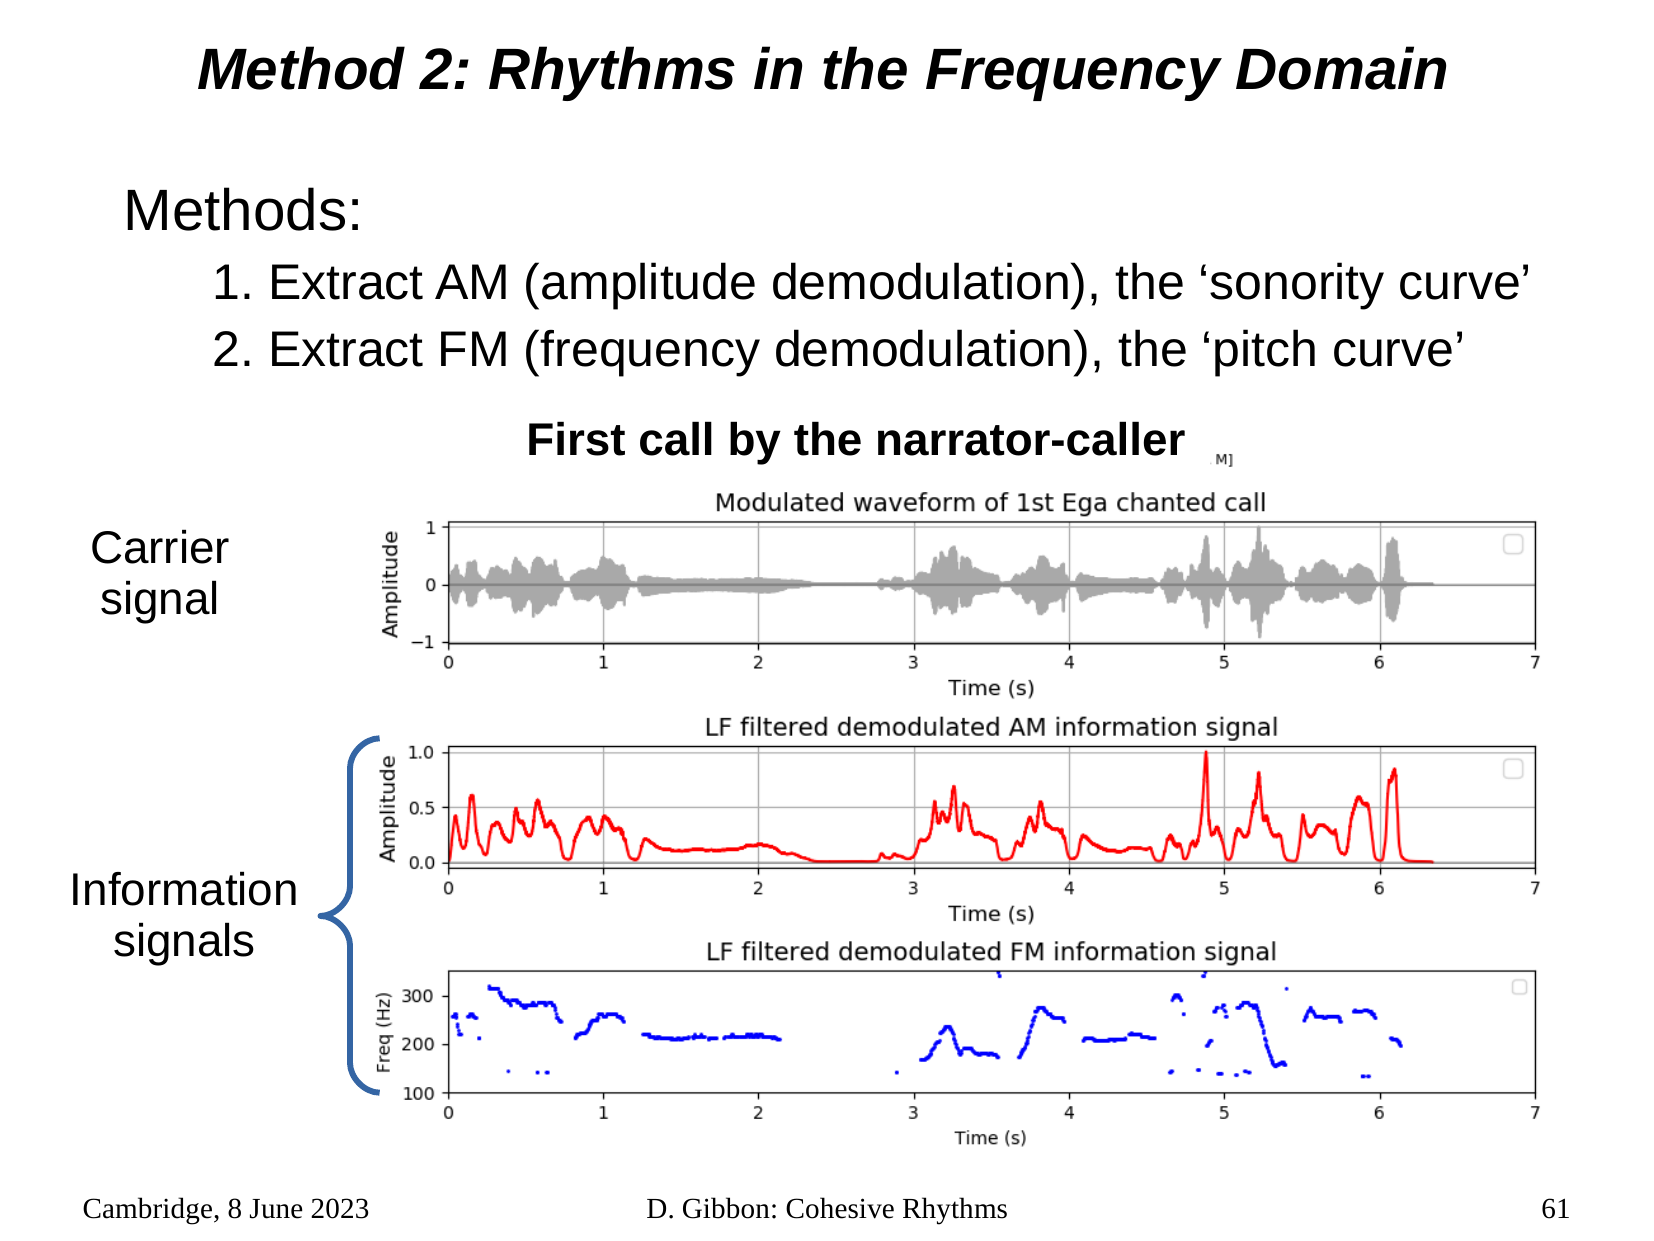

# Method 2: Rhythms in the Frequency Domain
Methods:
Extract AM (amplitude demodulation), the ‘sonority curve’
Extract FM (frequency demodulation), the ‘pitch curve’
First call by the narrator-caller
Carrier
signal
Information
signals
Cambridge, 8 June 2023
D. Gibbon: Cohesive Rhythms
61